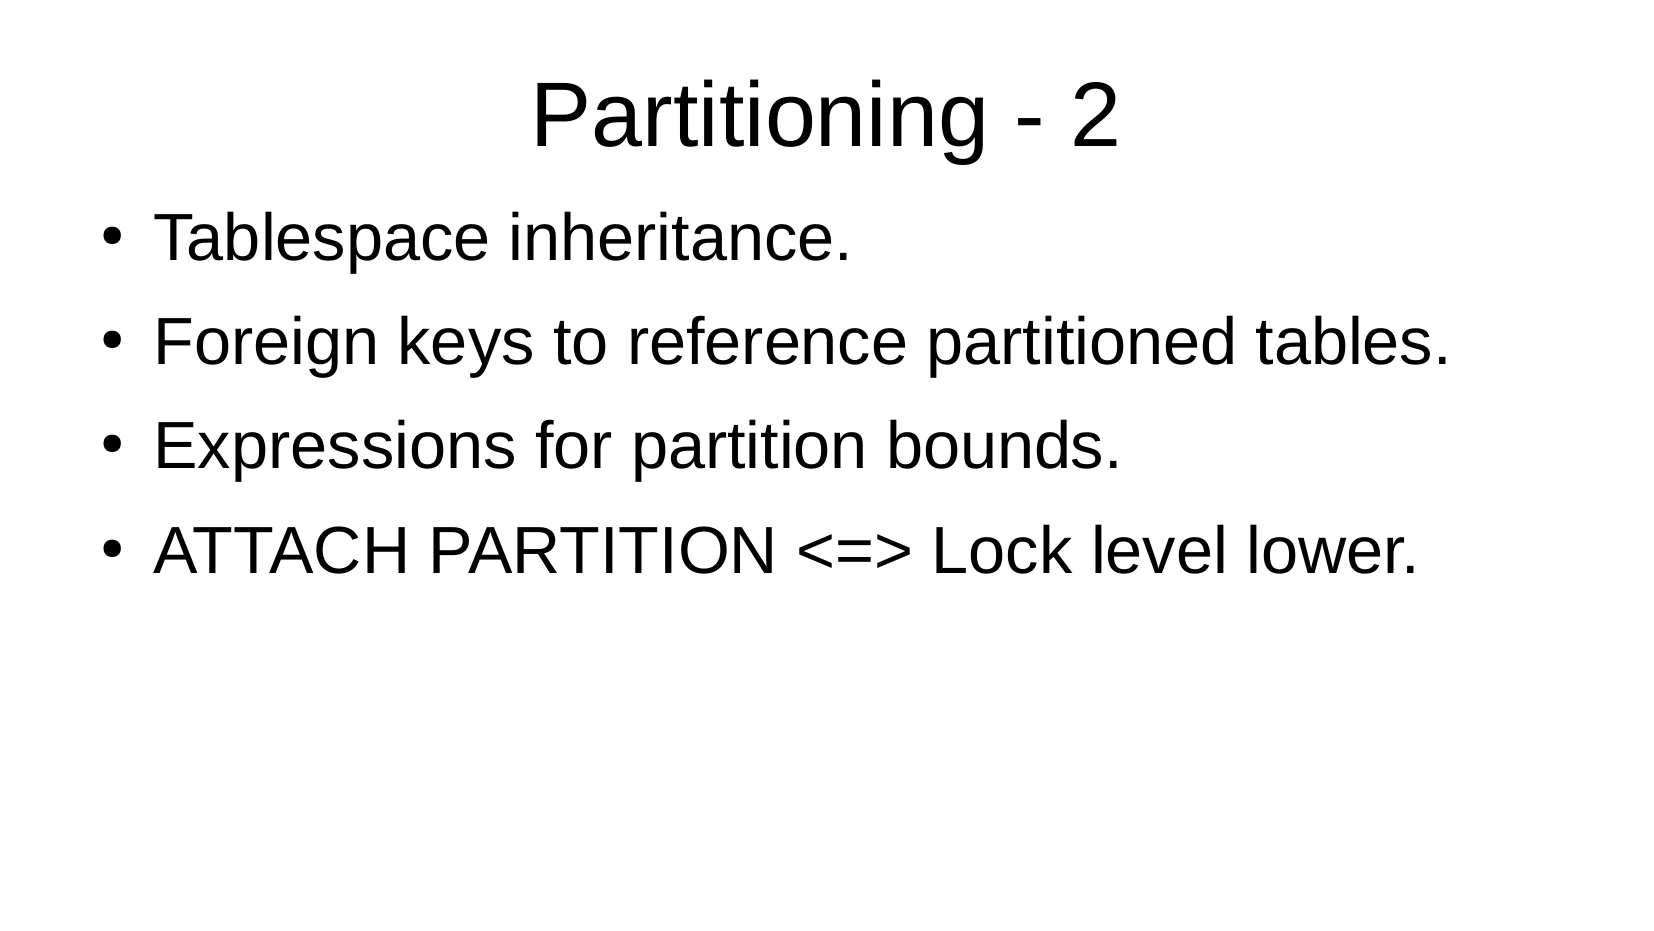

# Partitioning - 2
Tablespace inheritance.
Foreign keys to reference partitioned tables.
Expressions for partition bounds.
ATTACH PARTITION <=> Lock level lower.